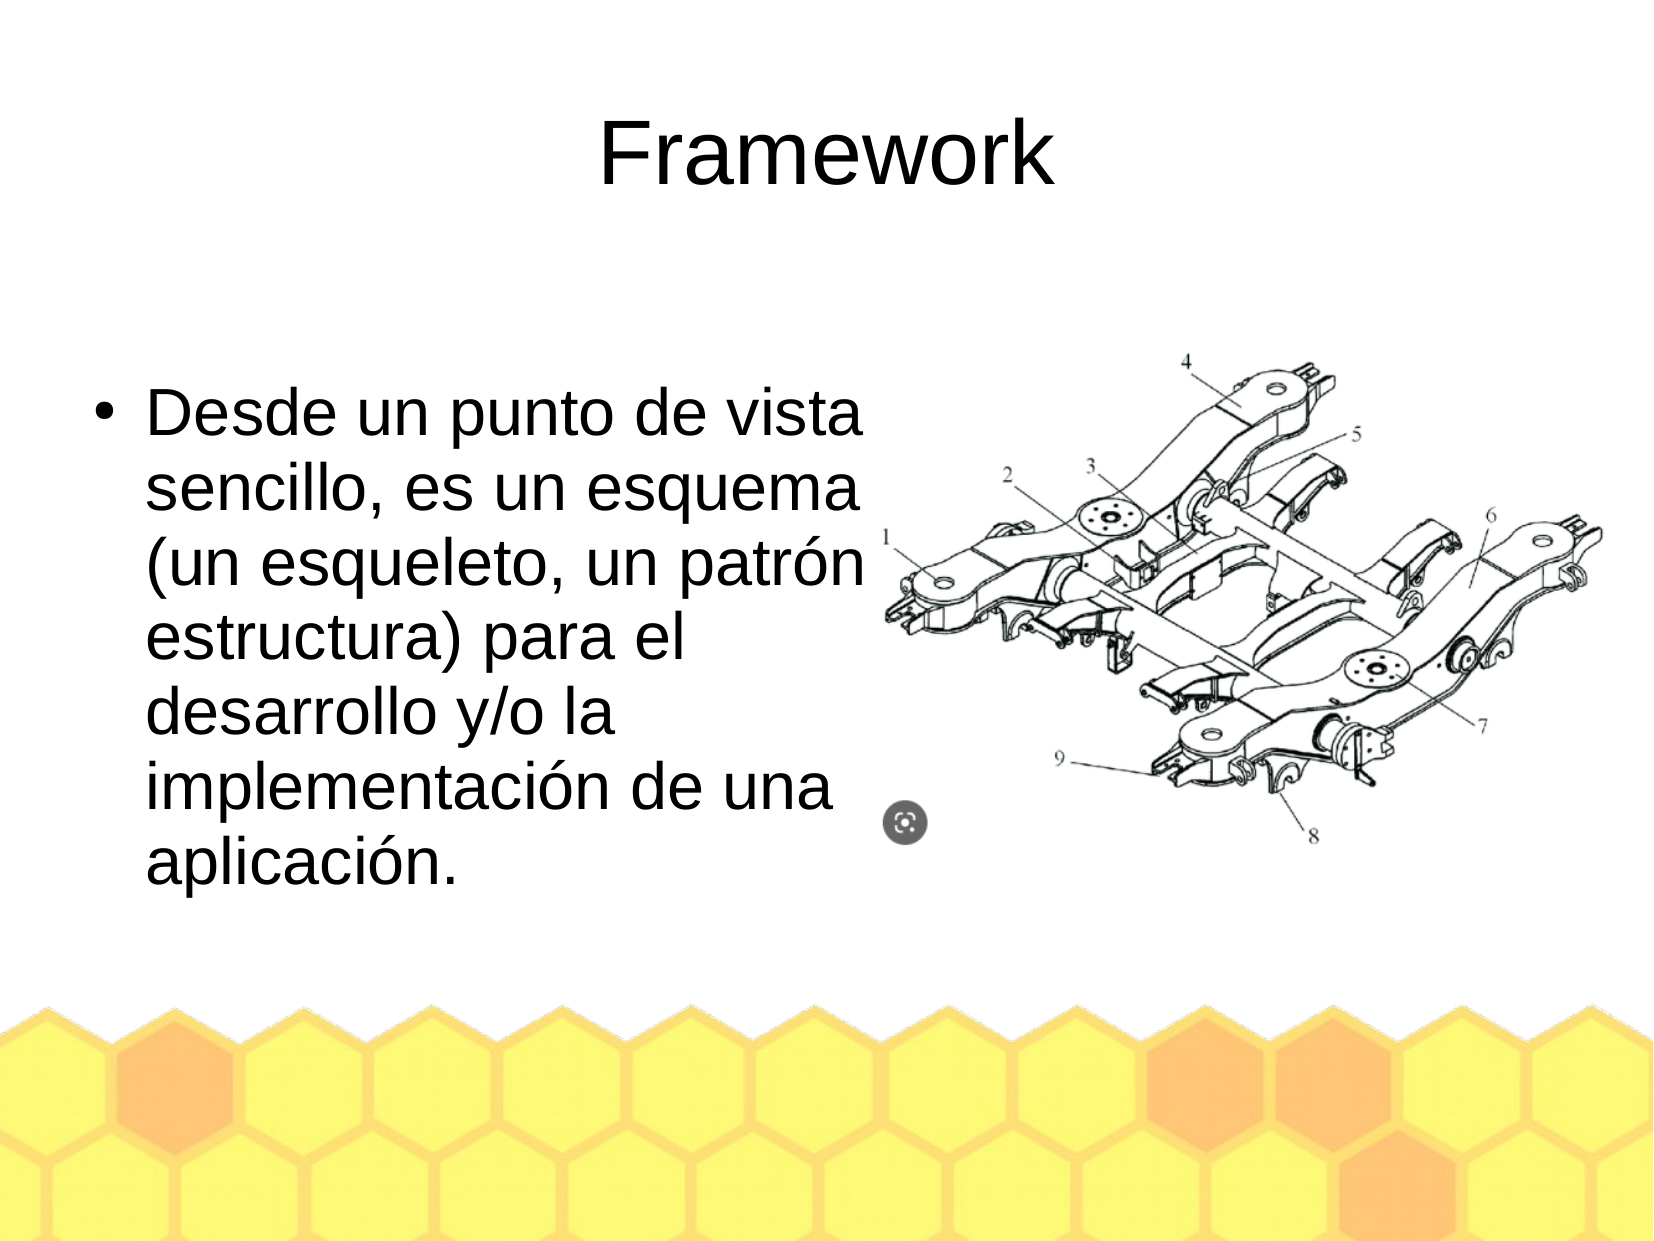

# Framework
Desde un punto de vista sencillo, es un esquema (un esqueleto, un patrón o estructura) para el desarrollo y/o la implementación de una aplicación.